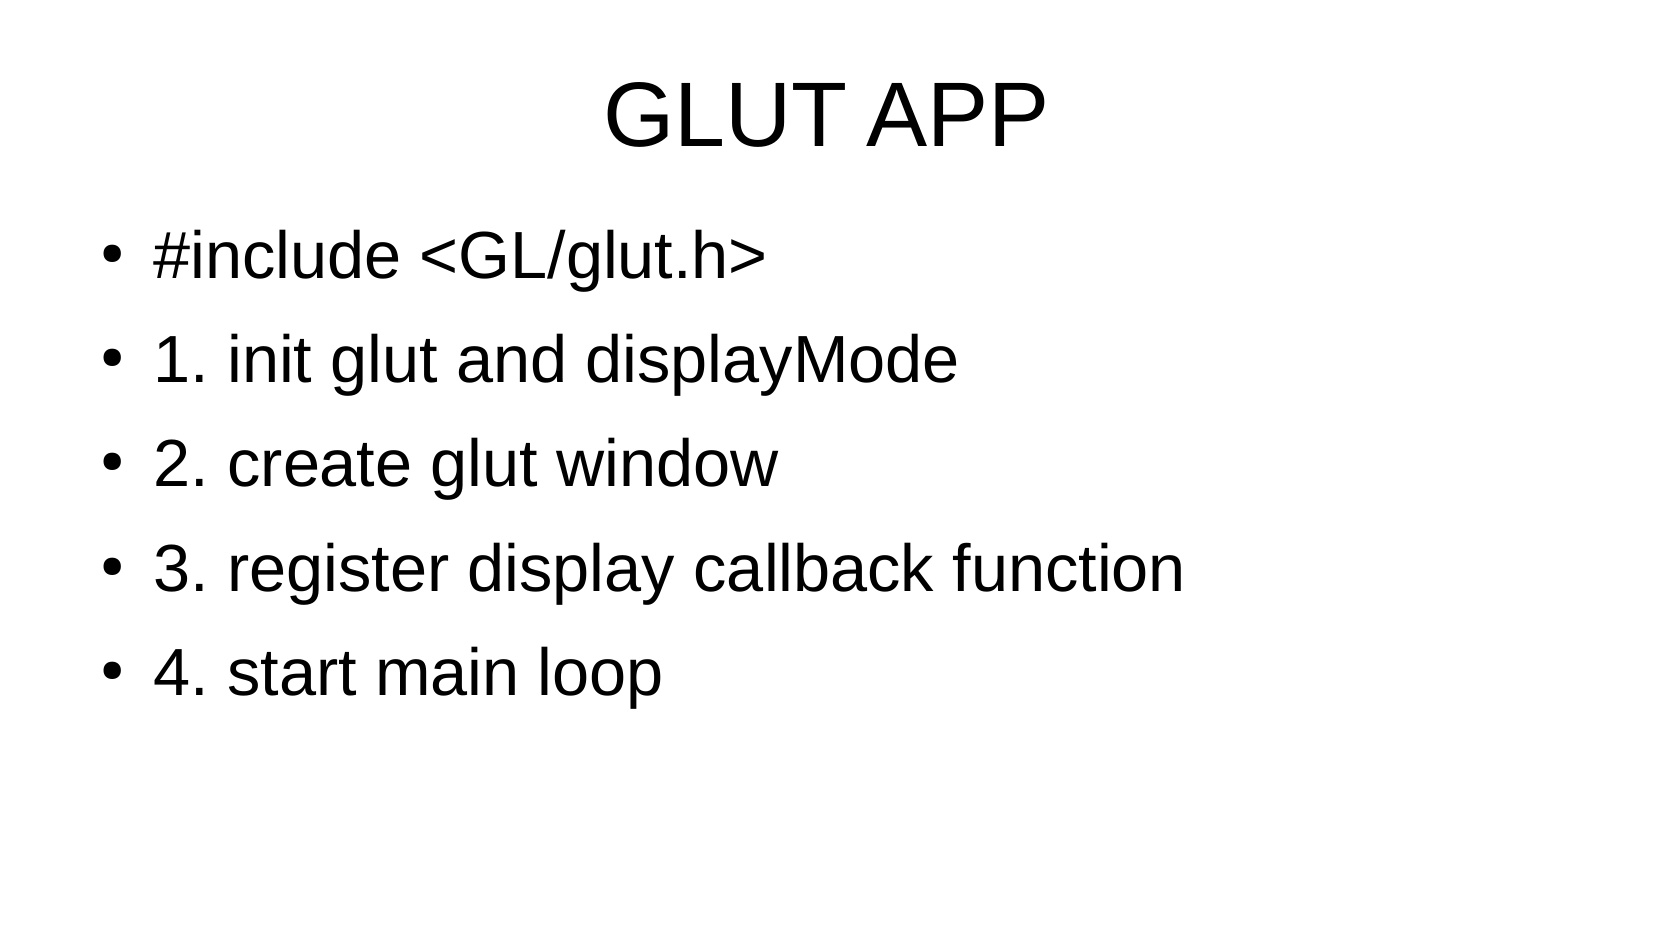

# GLUT APP
#include <GL/glut.h>
1. init glut and displayMode
2. create glut window
3. register display callback function
4. start main loop